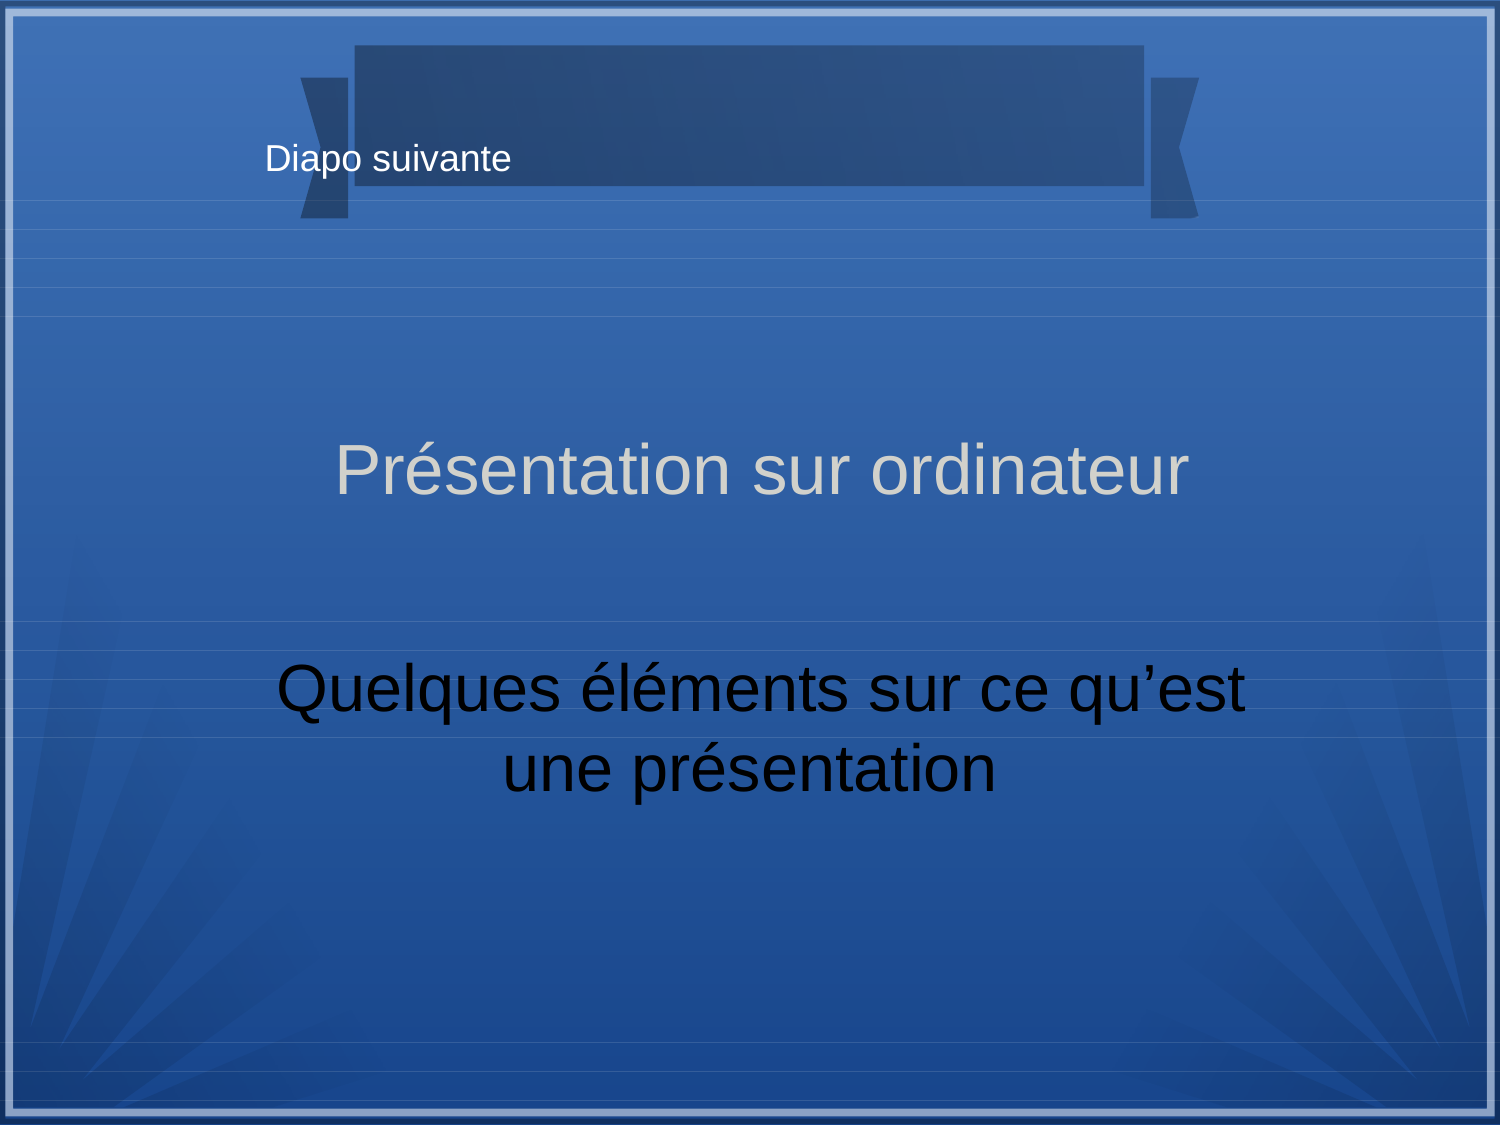

Diapo suivante
# Présentation sur ordinateur
Quelques éléments sur ce qu’est une présentation